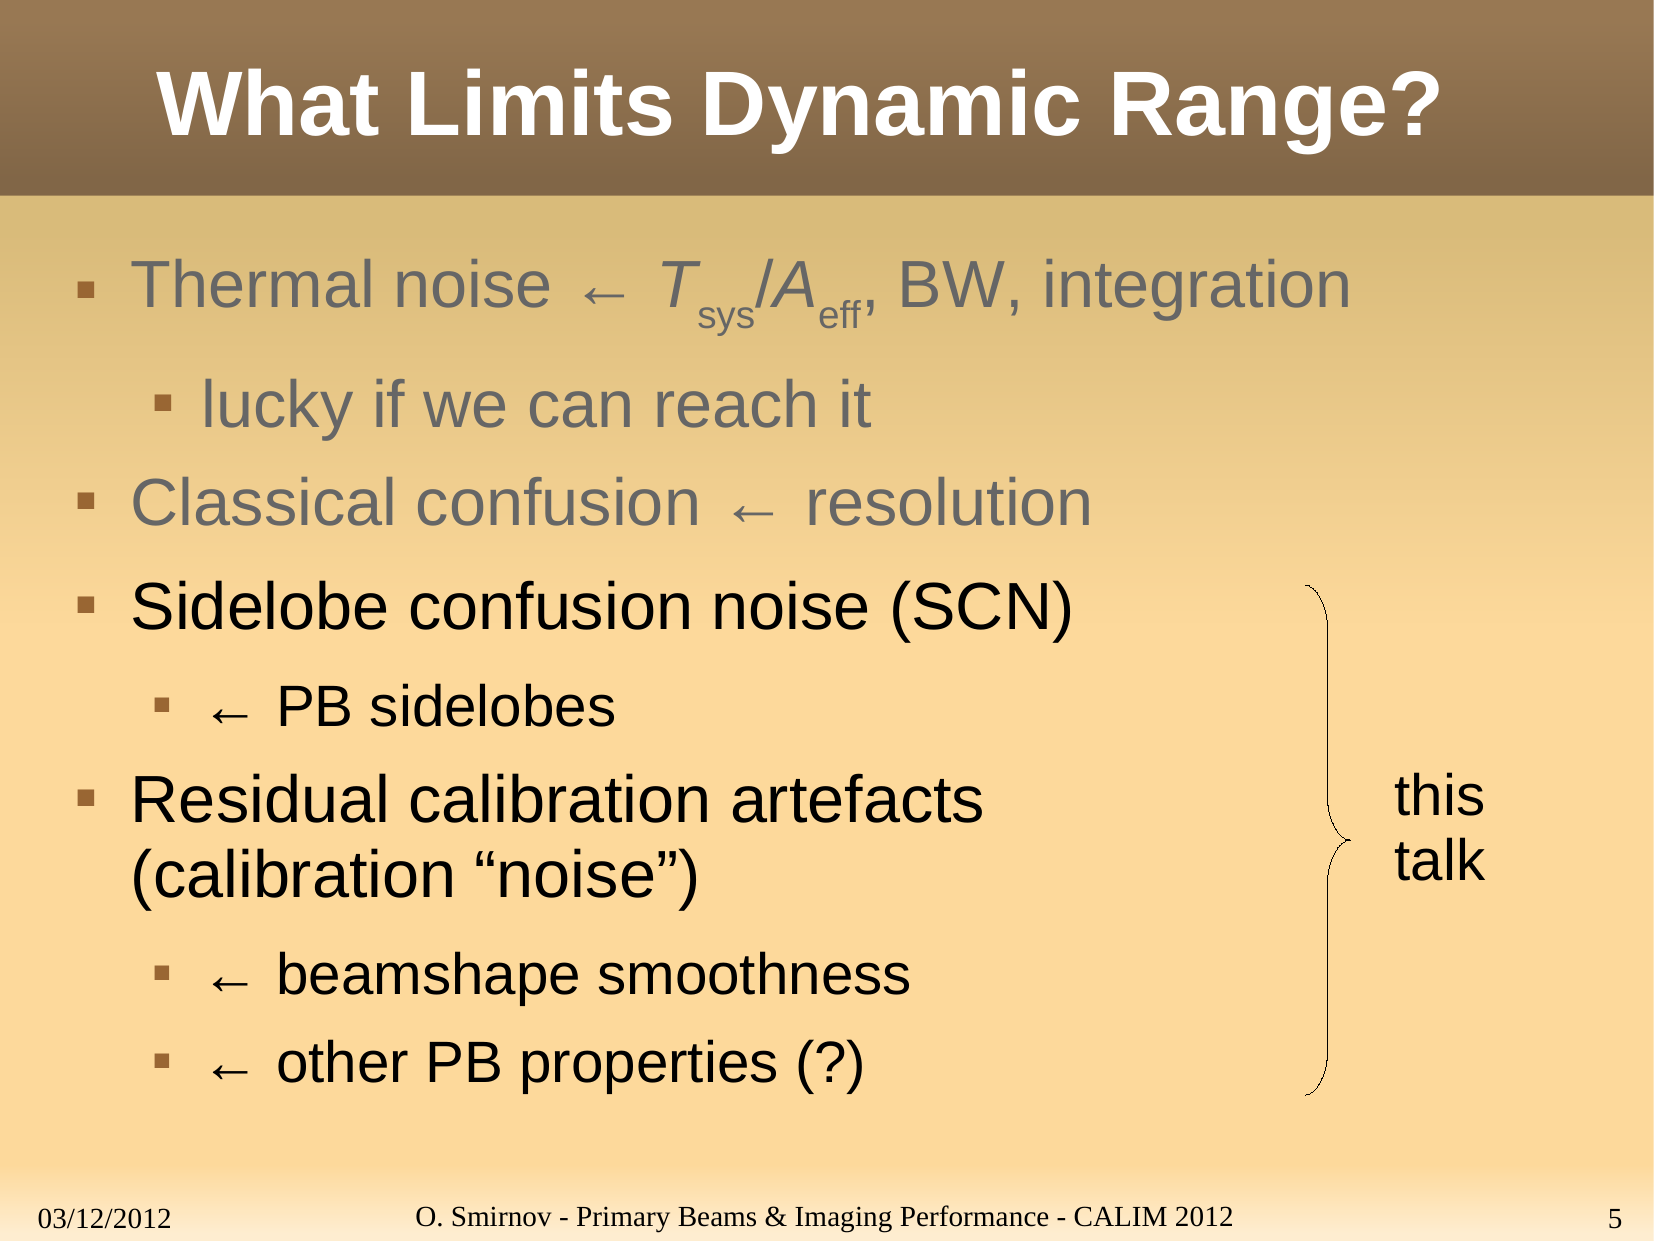

# What Limits Dynamic Range?
Thermal noise ← Tsys/Aeff, BW, integration
lucky if we can reach it
Classical confusion ← resolution
Sidelobe confusion noise (SCN)
← PB sidelobes
Residual calibration artefacts
(calibration “noise”)
← beamshape smoothness
← other PB properties (?)
this
talk
O. Smirnov - Primary Beams & Imaging Performance - CALIM 2012
03/12/2012
5